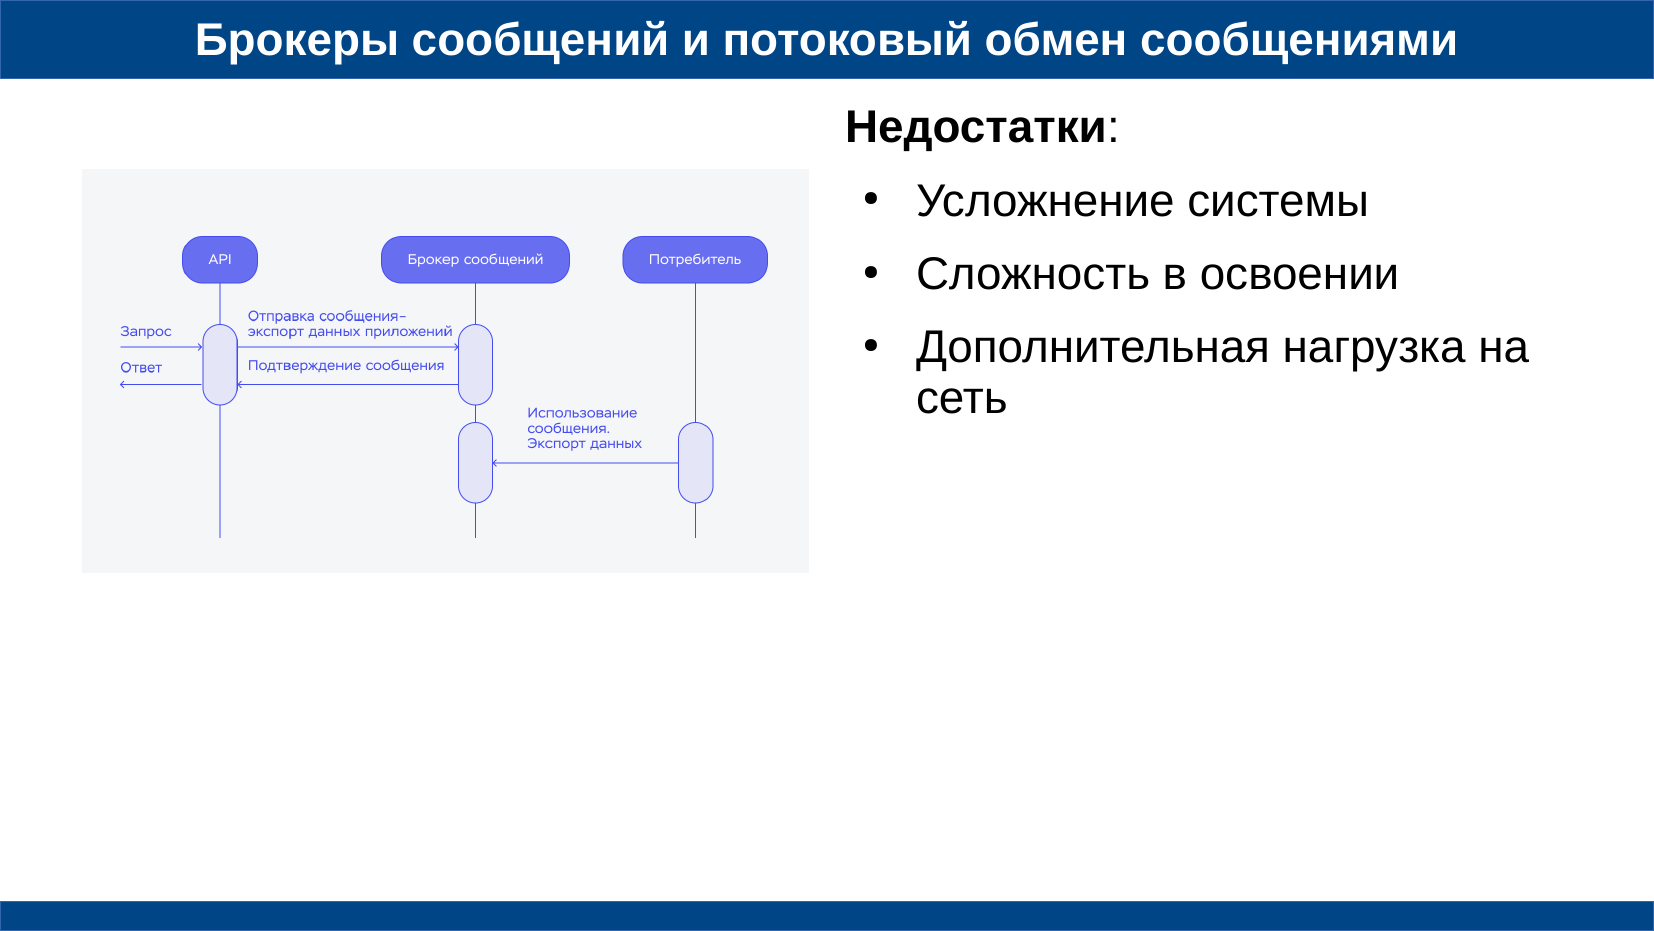

# Брокеры сообщений и потоковый обмен сообщениями
Недостатки:
Усложнение системы
Сложность в освоении
Дополнительная нагрузка на сеть